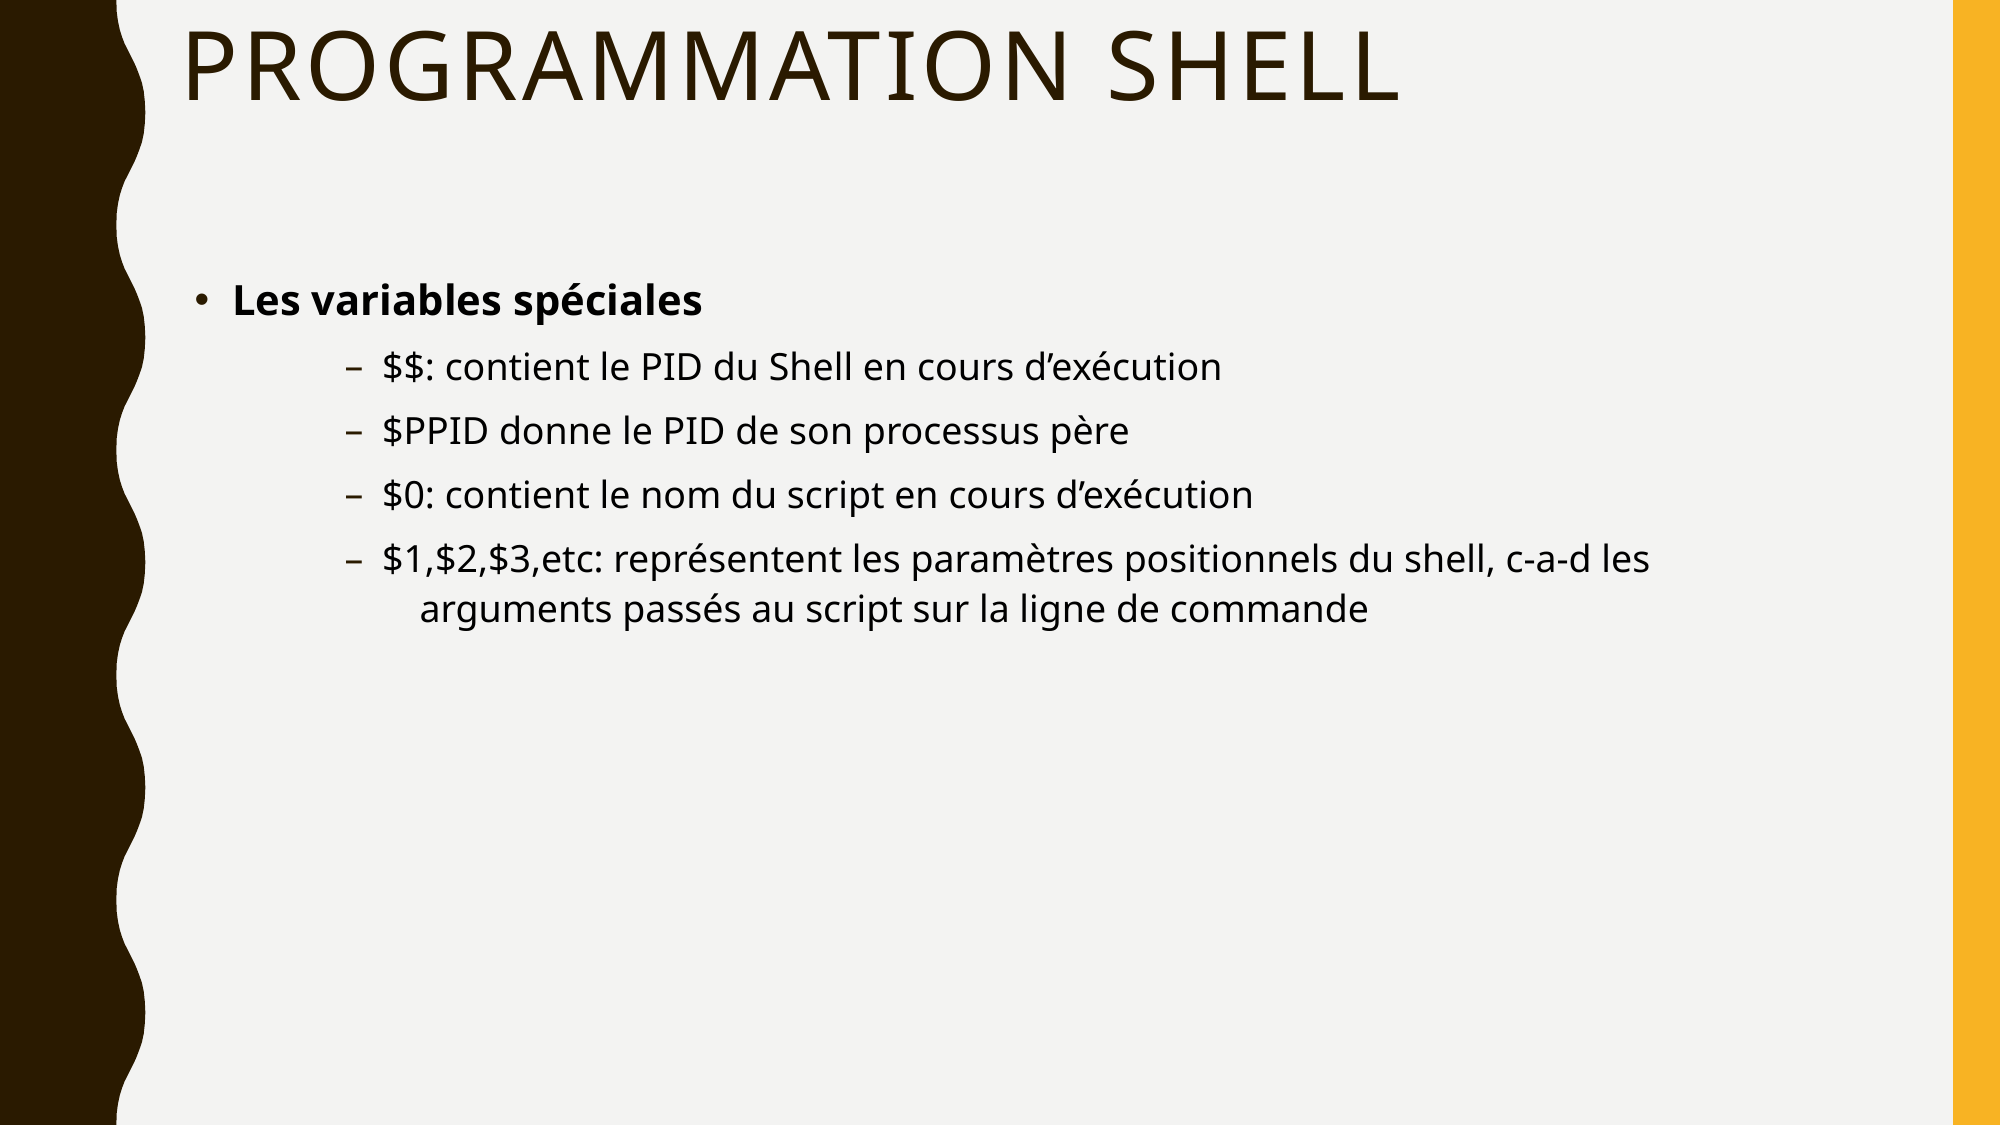

# Programmation Shell
Les variables spéciales
$$: contient le PID du Shell en cours d’exécution
$PPID donne le PID de son processus père
$0: contient le nom du script en cours d’exécution
$1,$2,$3,etc: représentent les paramètres positionnels du shell, c-a-d les arguments passés au script sur la ligne de commande